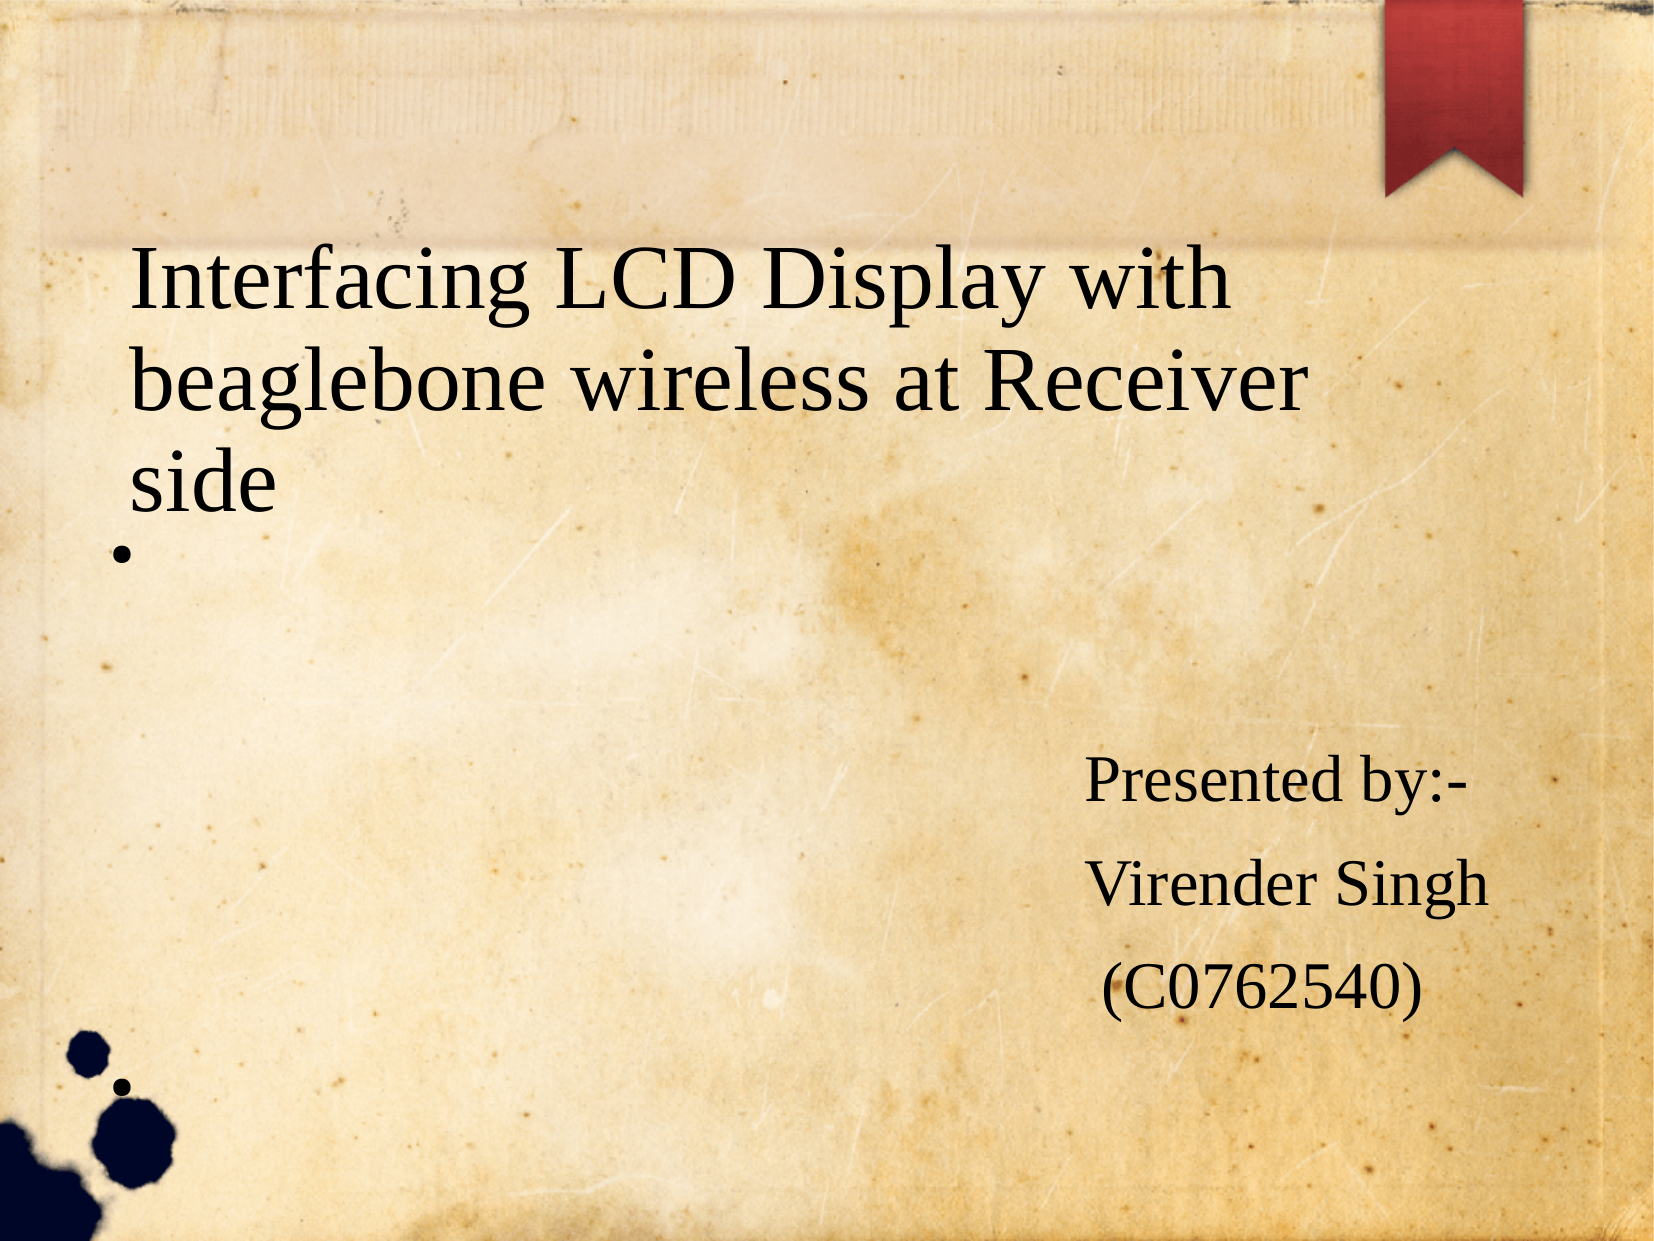

# Interfacing LCD Display with beaglebone wireless at Receiver side
 Presented by:-
 Virender Singh
 (C0762540)